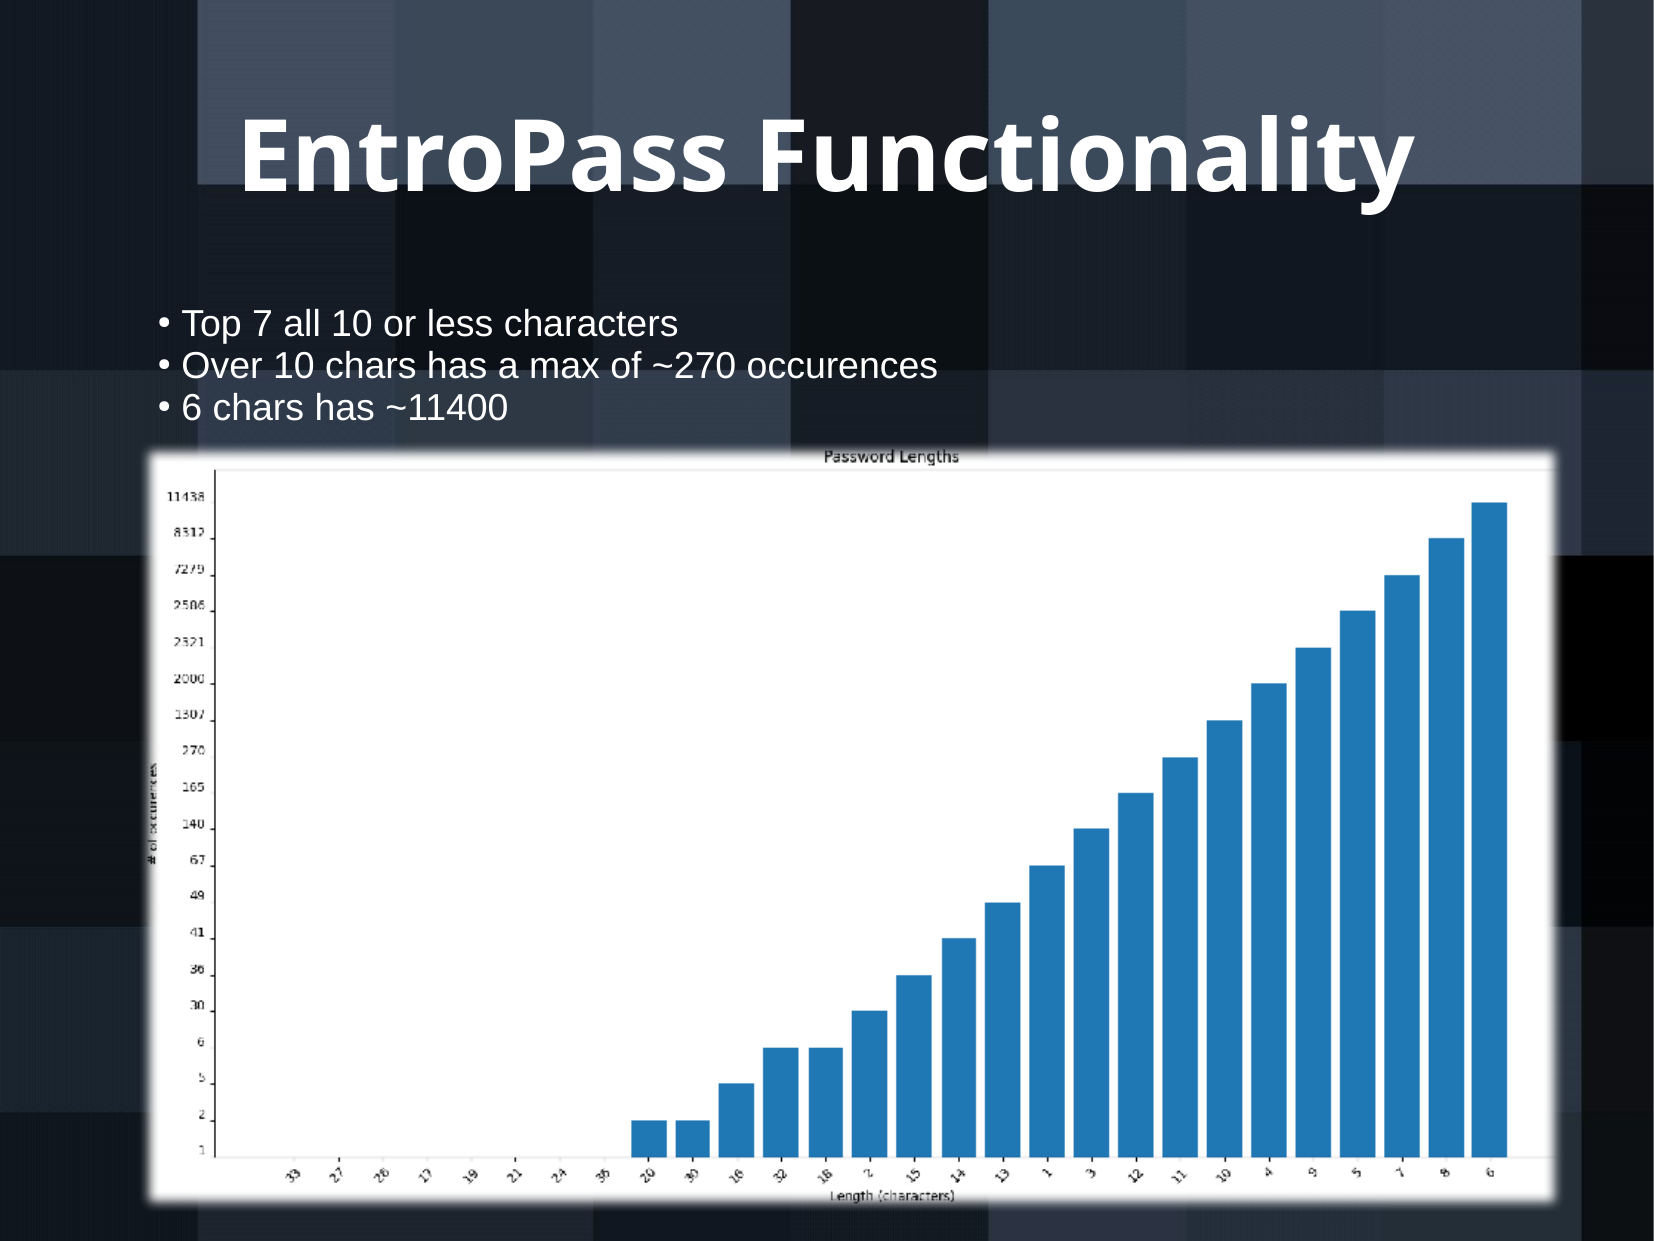

# EntroPass Functionality
 Top 7 all 10 or less characters
 Over 10 chars has a max of ~270 occurences
 6 chars has ~11400